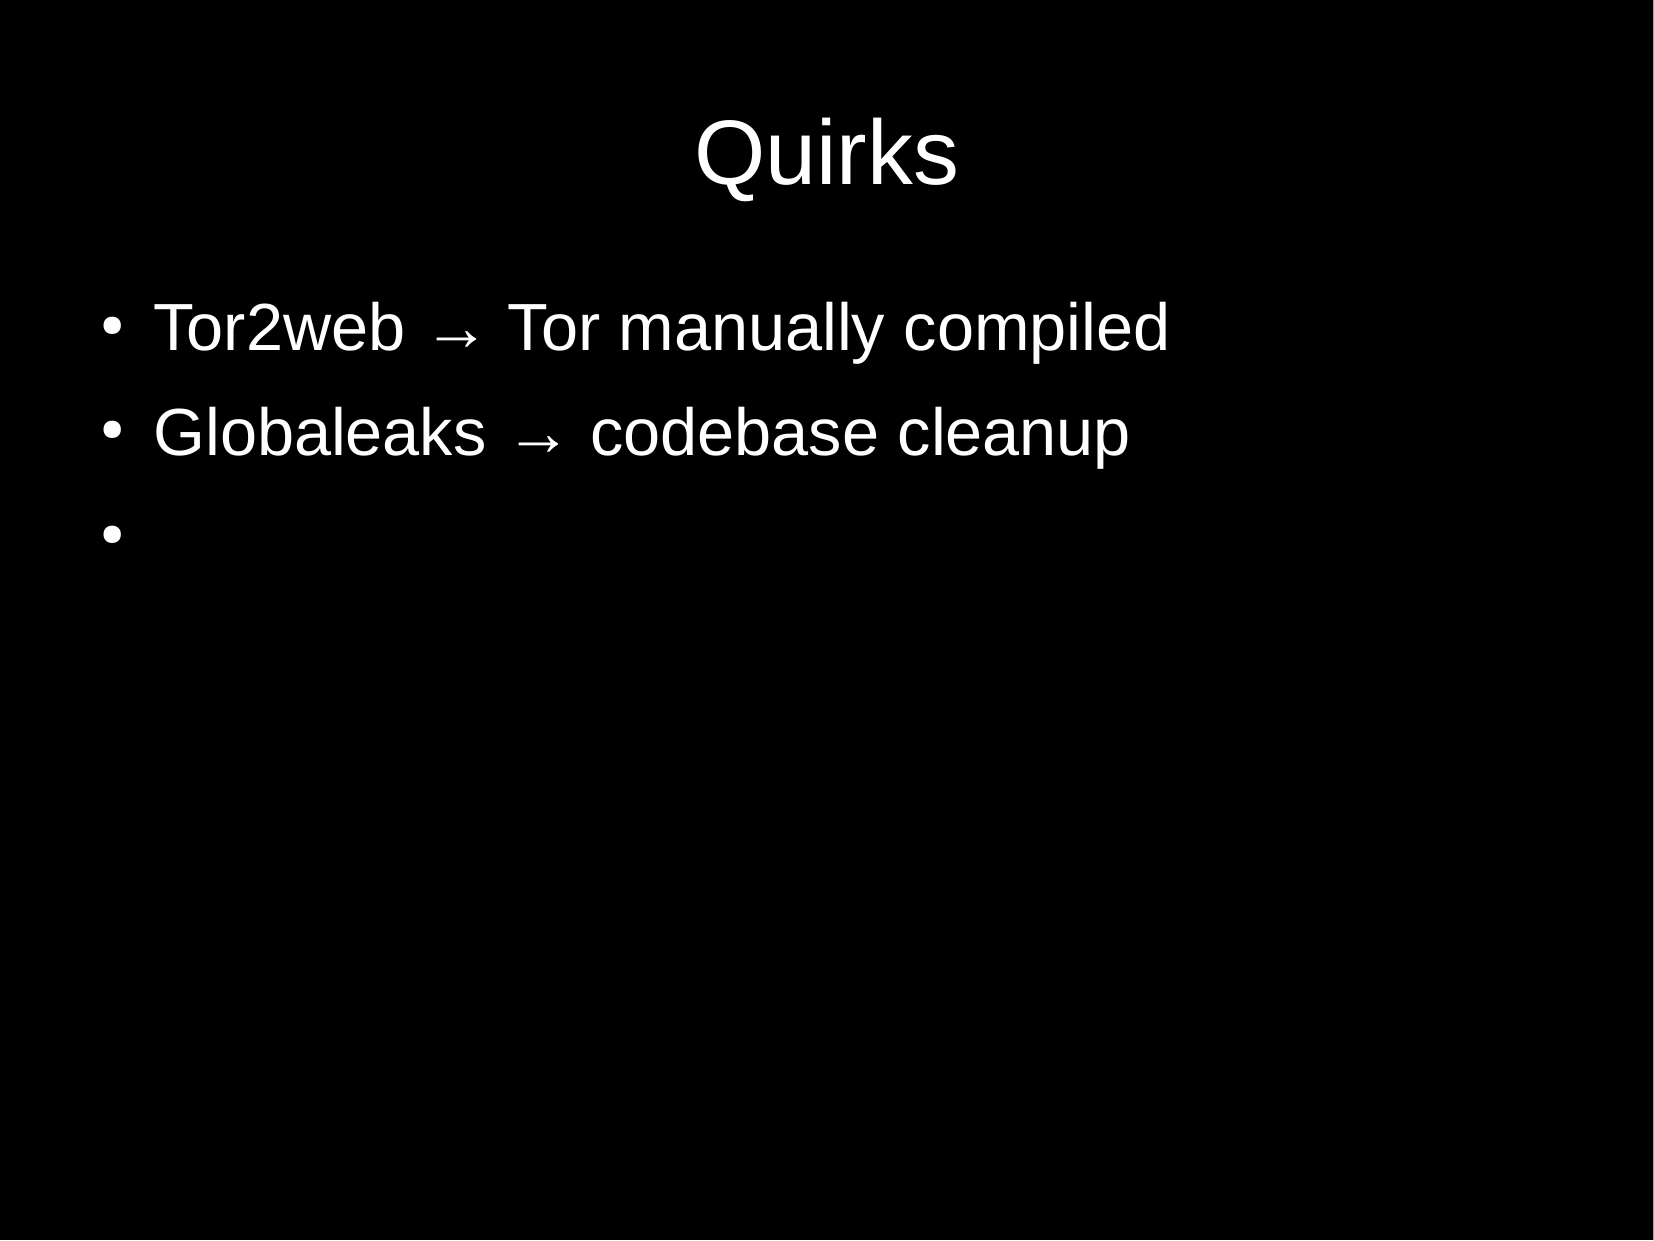

# Quirks
Tor2web → Tor manually compiled
Globaleaks → codebase cleanup